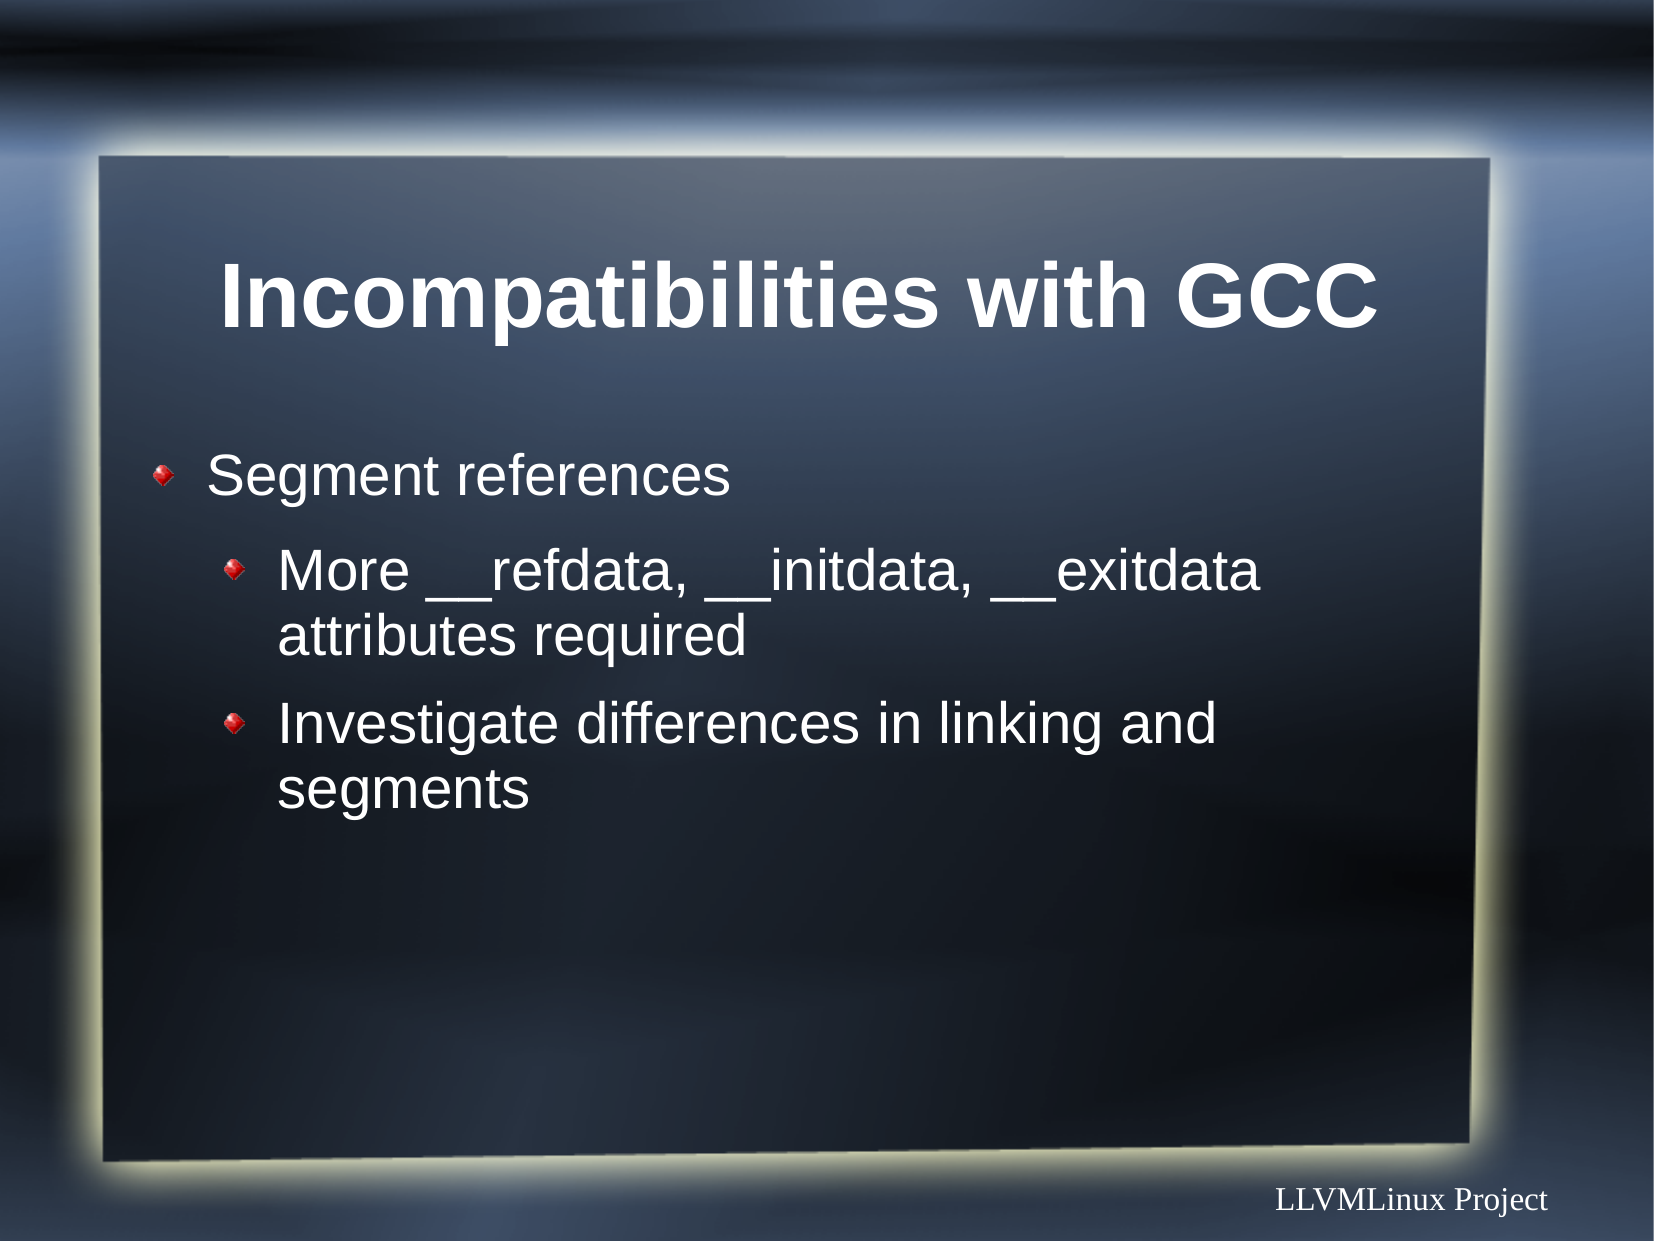

# Incompatibilities with GCC
Segment references
More __refdata, __initdata, __exitdata attributes required
Investigate differences in linking and segments